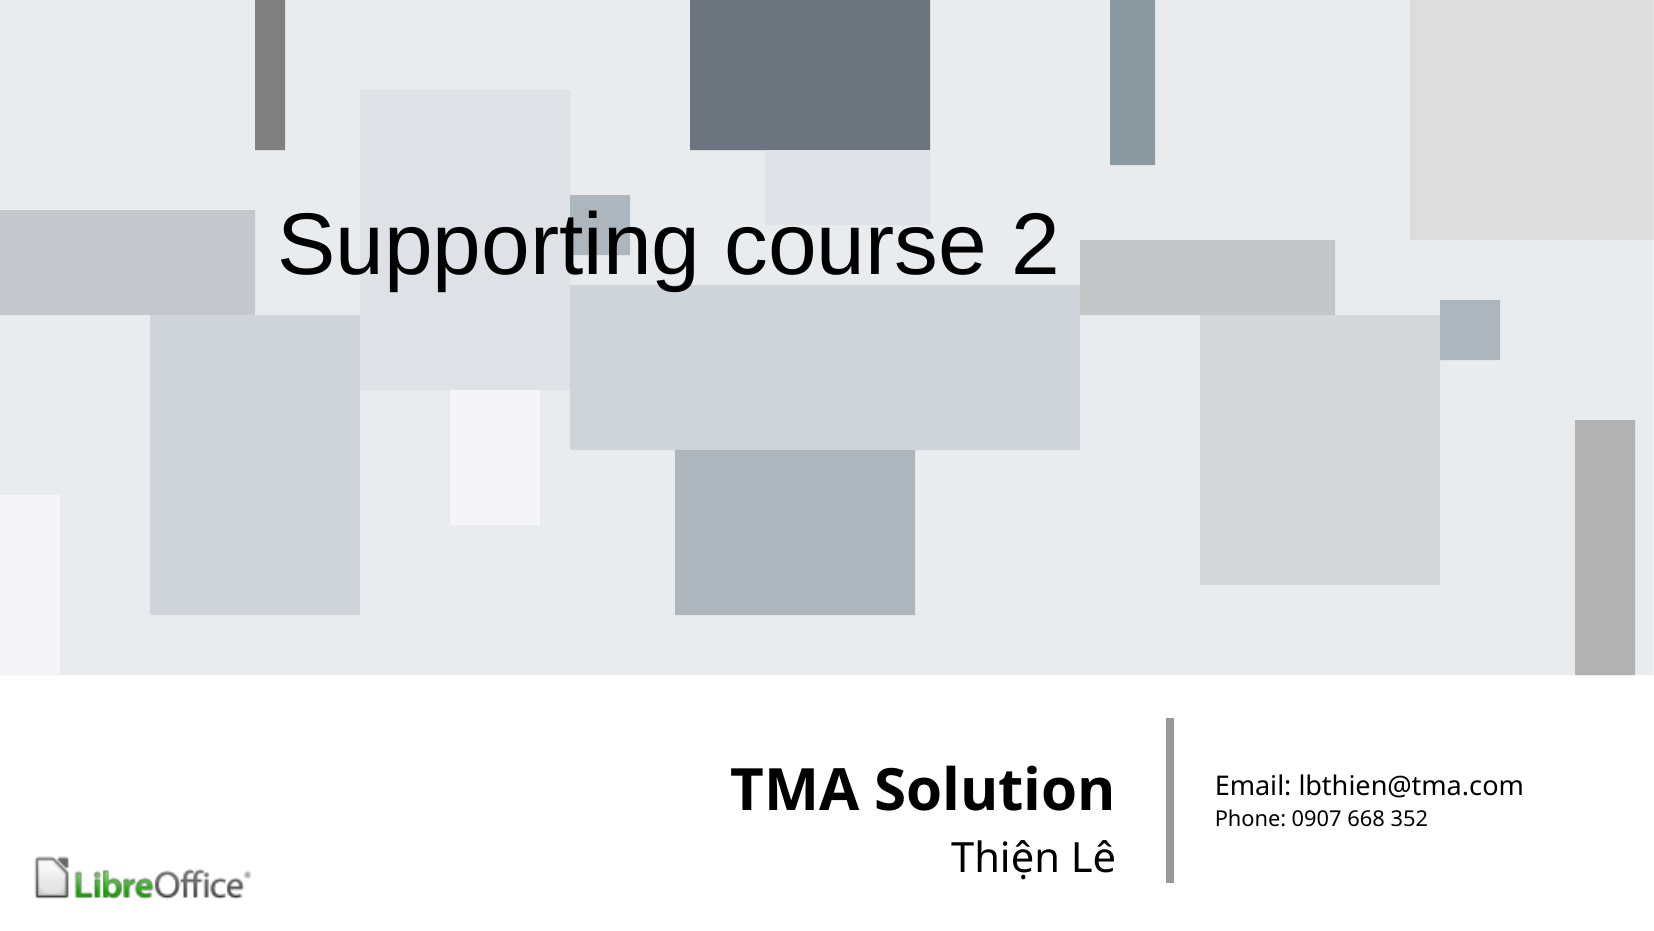

Supporting course 2
TMA Solution
Thiện Lê
Email: lbthien@tma.com
Phone: 0907 668 352